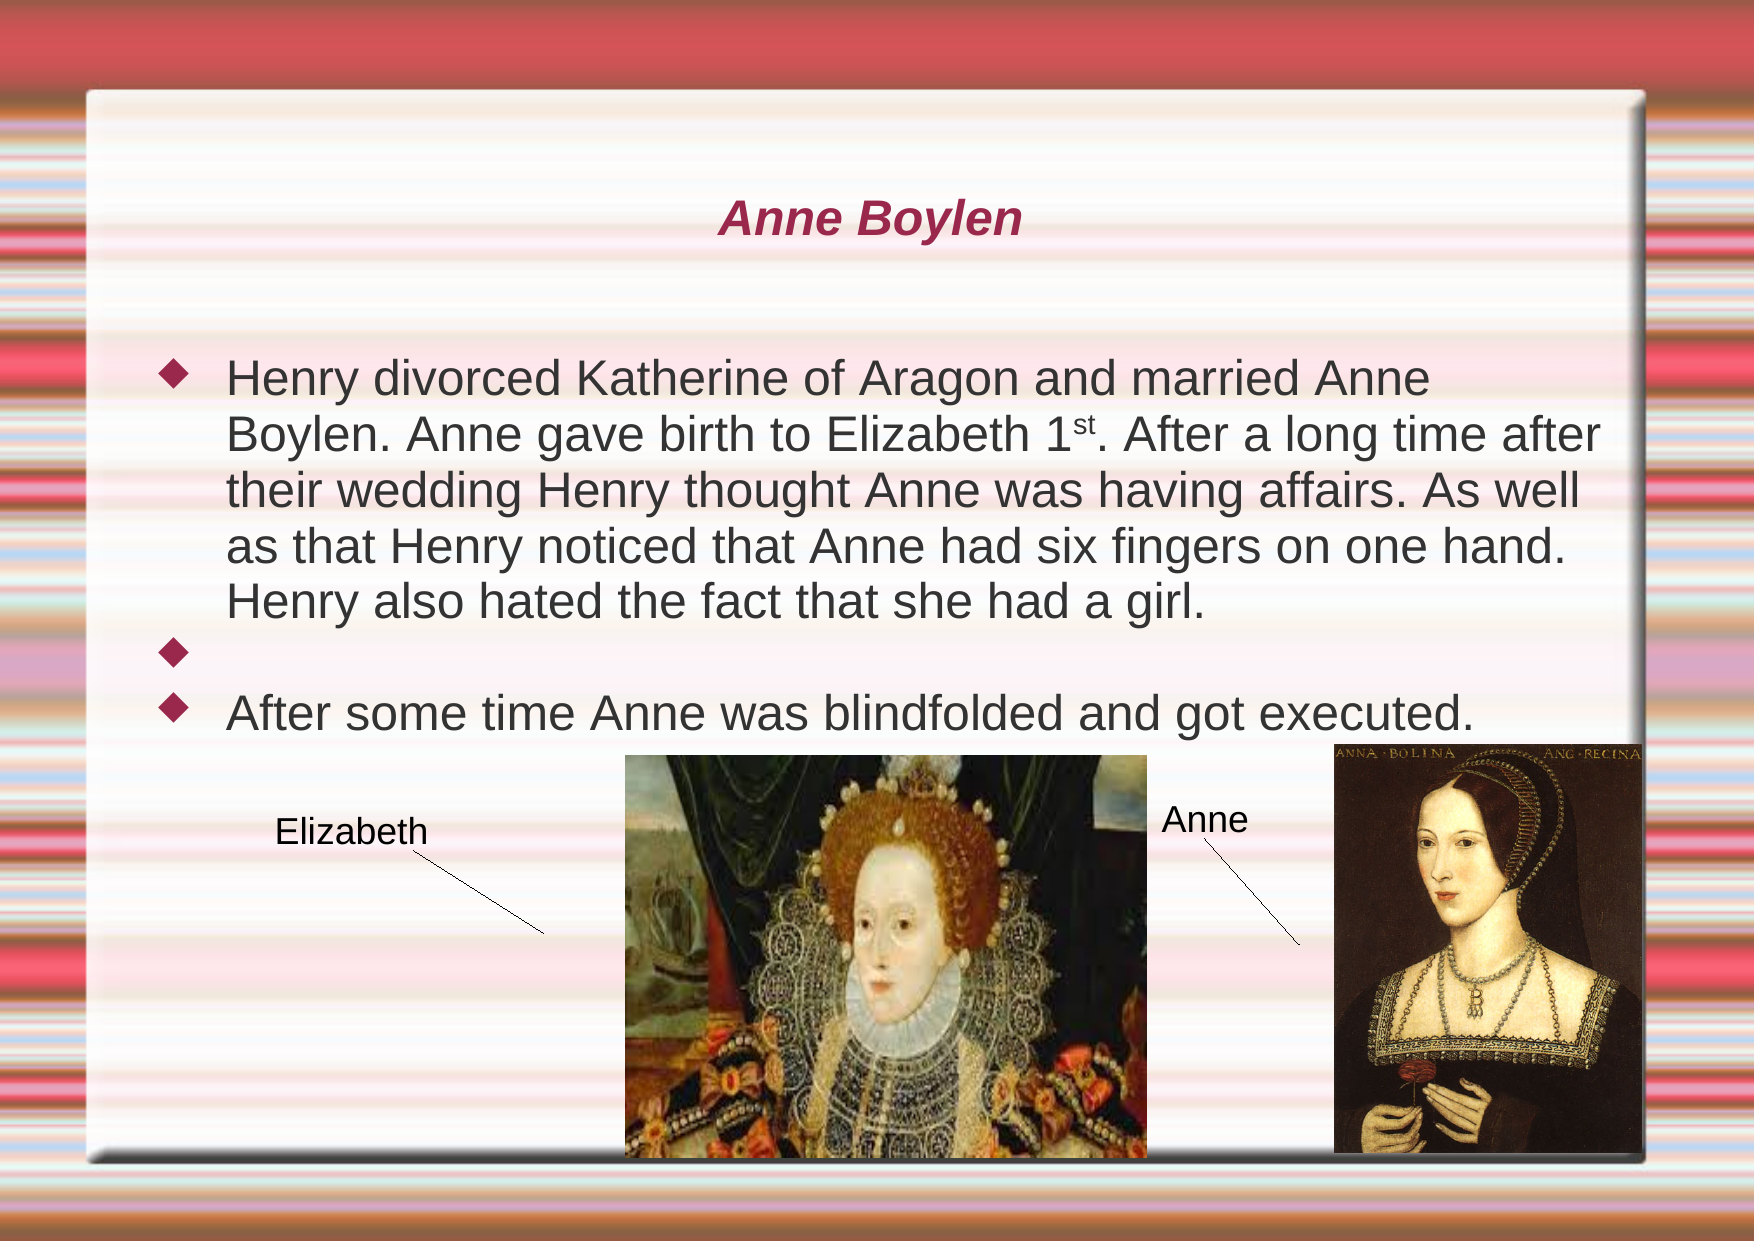

# Anne Boylen
Henry divorced Katherine of Aragon and married Anne Boylen. Anne gave birth to Elizabeth 1st. After a long time after their wedding Henry thought Anne was having affairs. As well as that Henry noticed that Anne had six fingers on one hand. Henry also hated the fact that she had a girl.
After some time Anne was blindfolded and got executed.
Anne
Elizabeth